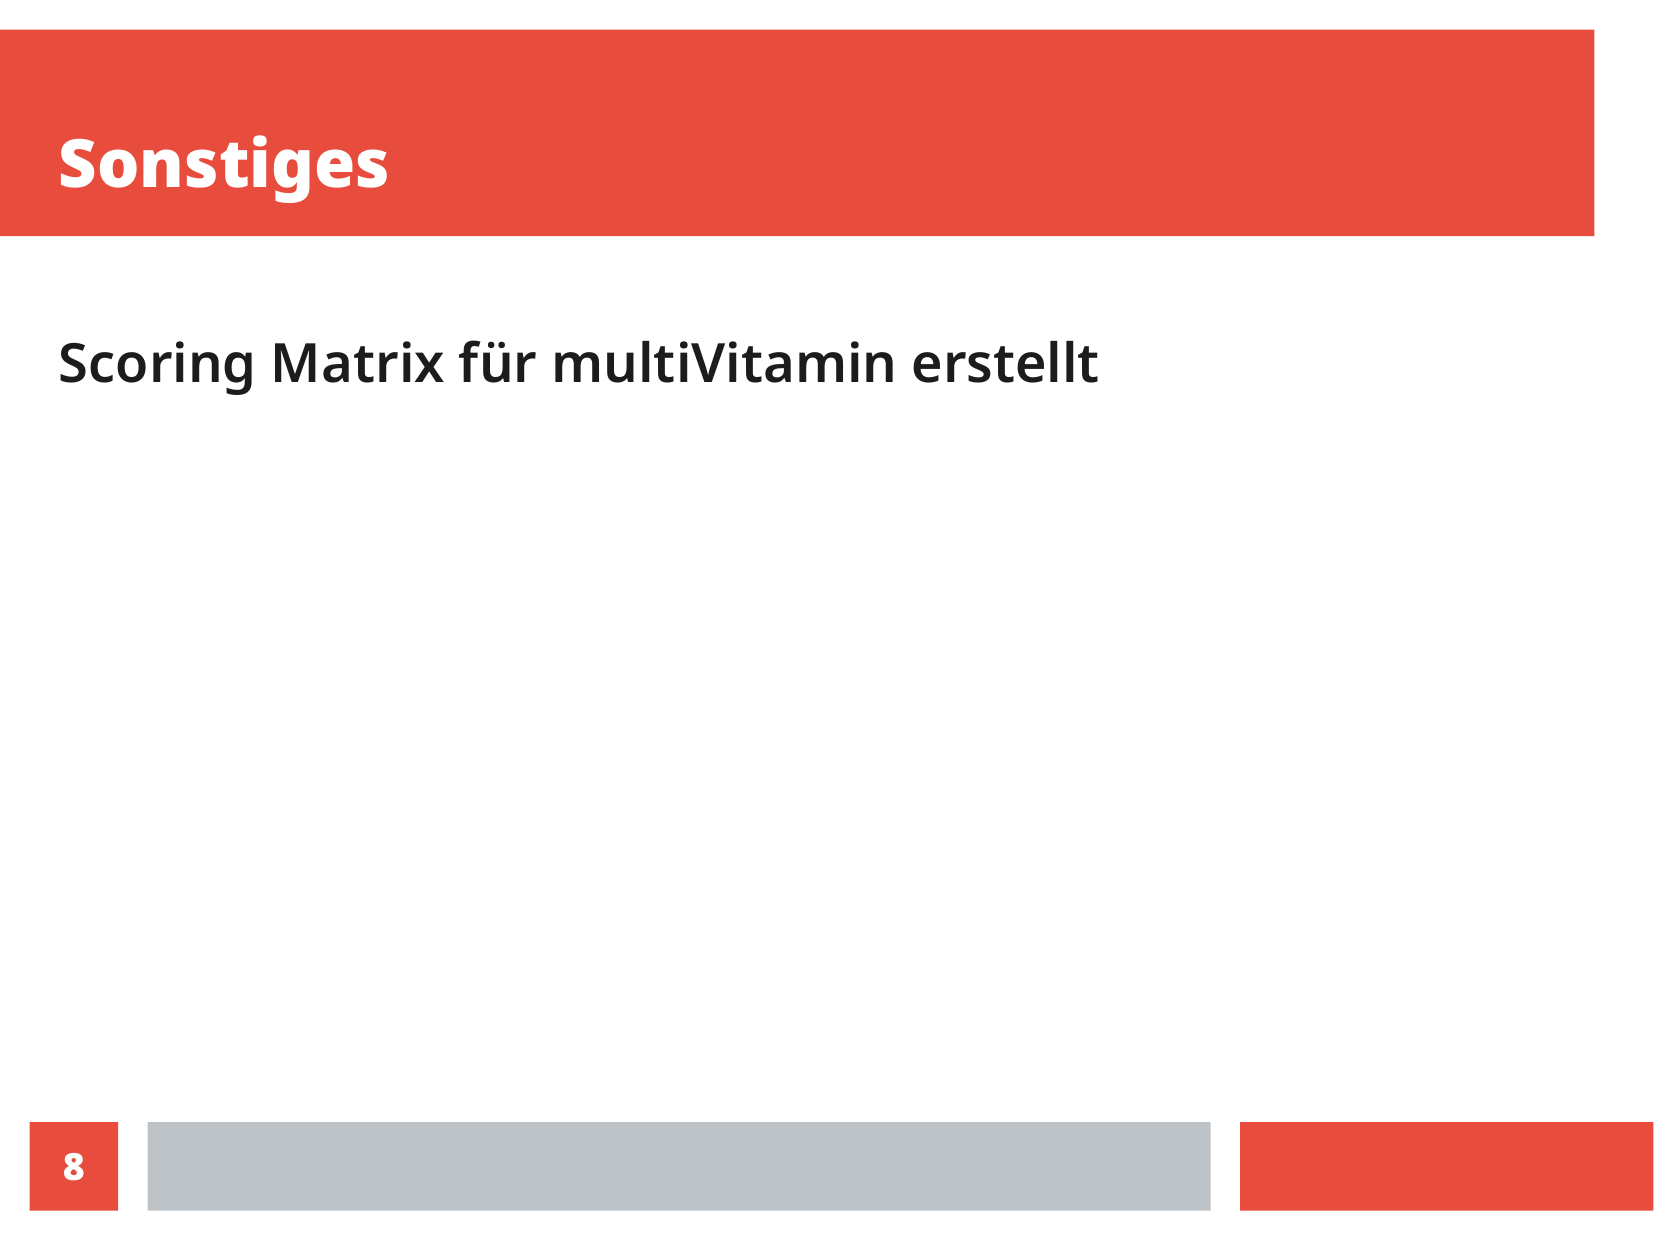

# Sonstiges
Scoring Matrix für multiVitamin erstellt
8